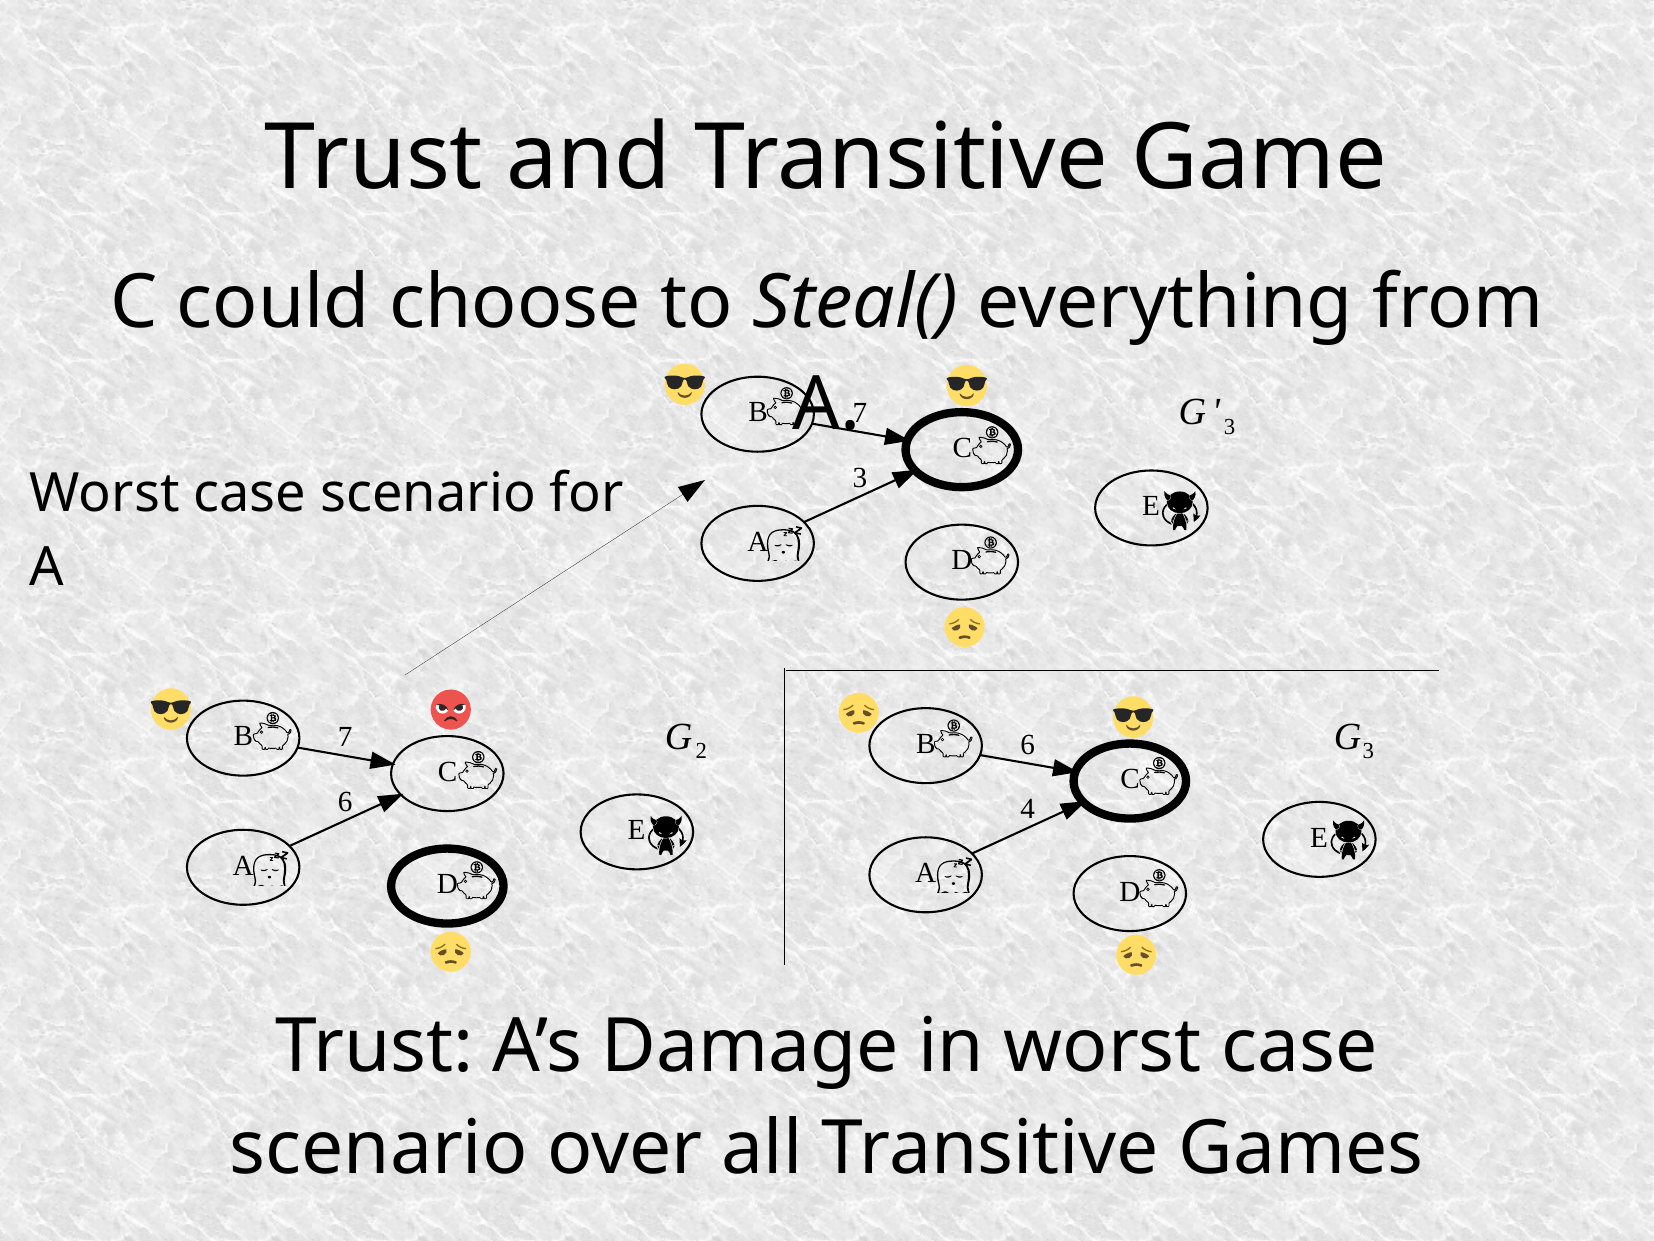

# Trust and Transitive Game
C could choose to Steal() everything from A.
Worst case scenario for A
Trust: A’s Damage in worst case scenario over all Transitive Games